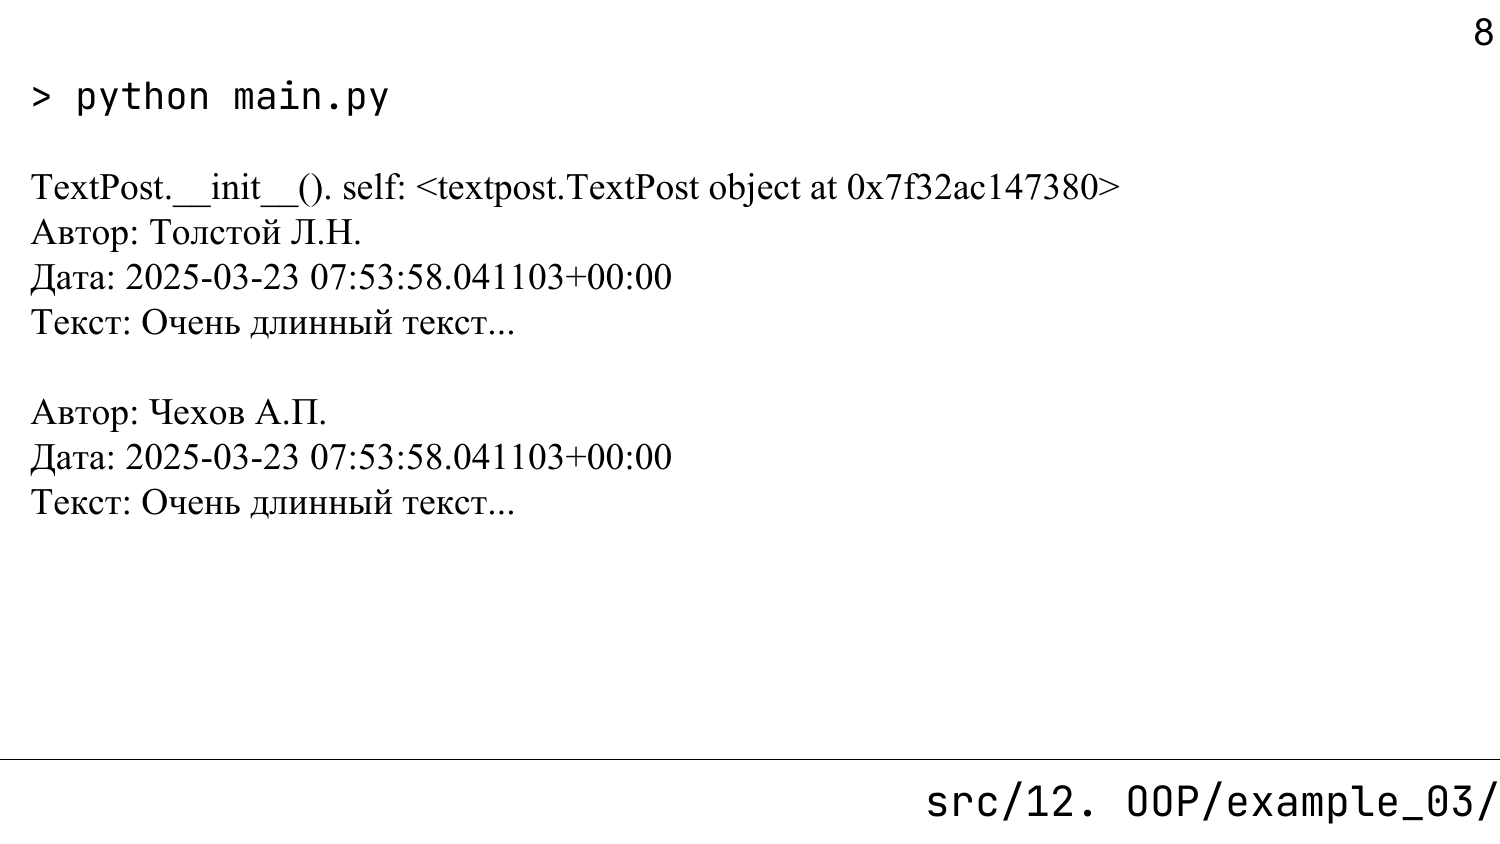

> python main.py
TextPost.__init__(). self: <textpost.TextPost object at 0x7f32ac147380>
Автор: Толстой Л.Н.
Дата: 2025-03-23 07:53:58.041103+00:00
Текст: Очень длинный текст...
Автор: Чехов А.П.
Дата: 2025-03-23 07:53:58.041103+00:00
Текст: Очень длинный текст...
# src/12. OOP/example_03/